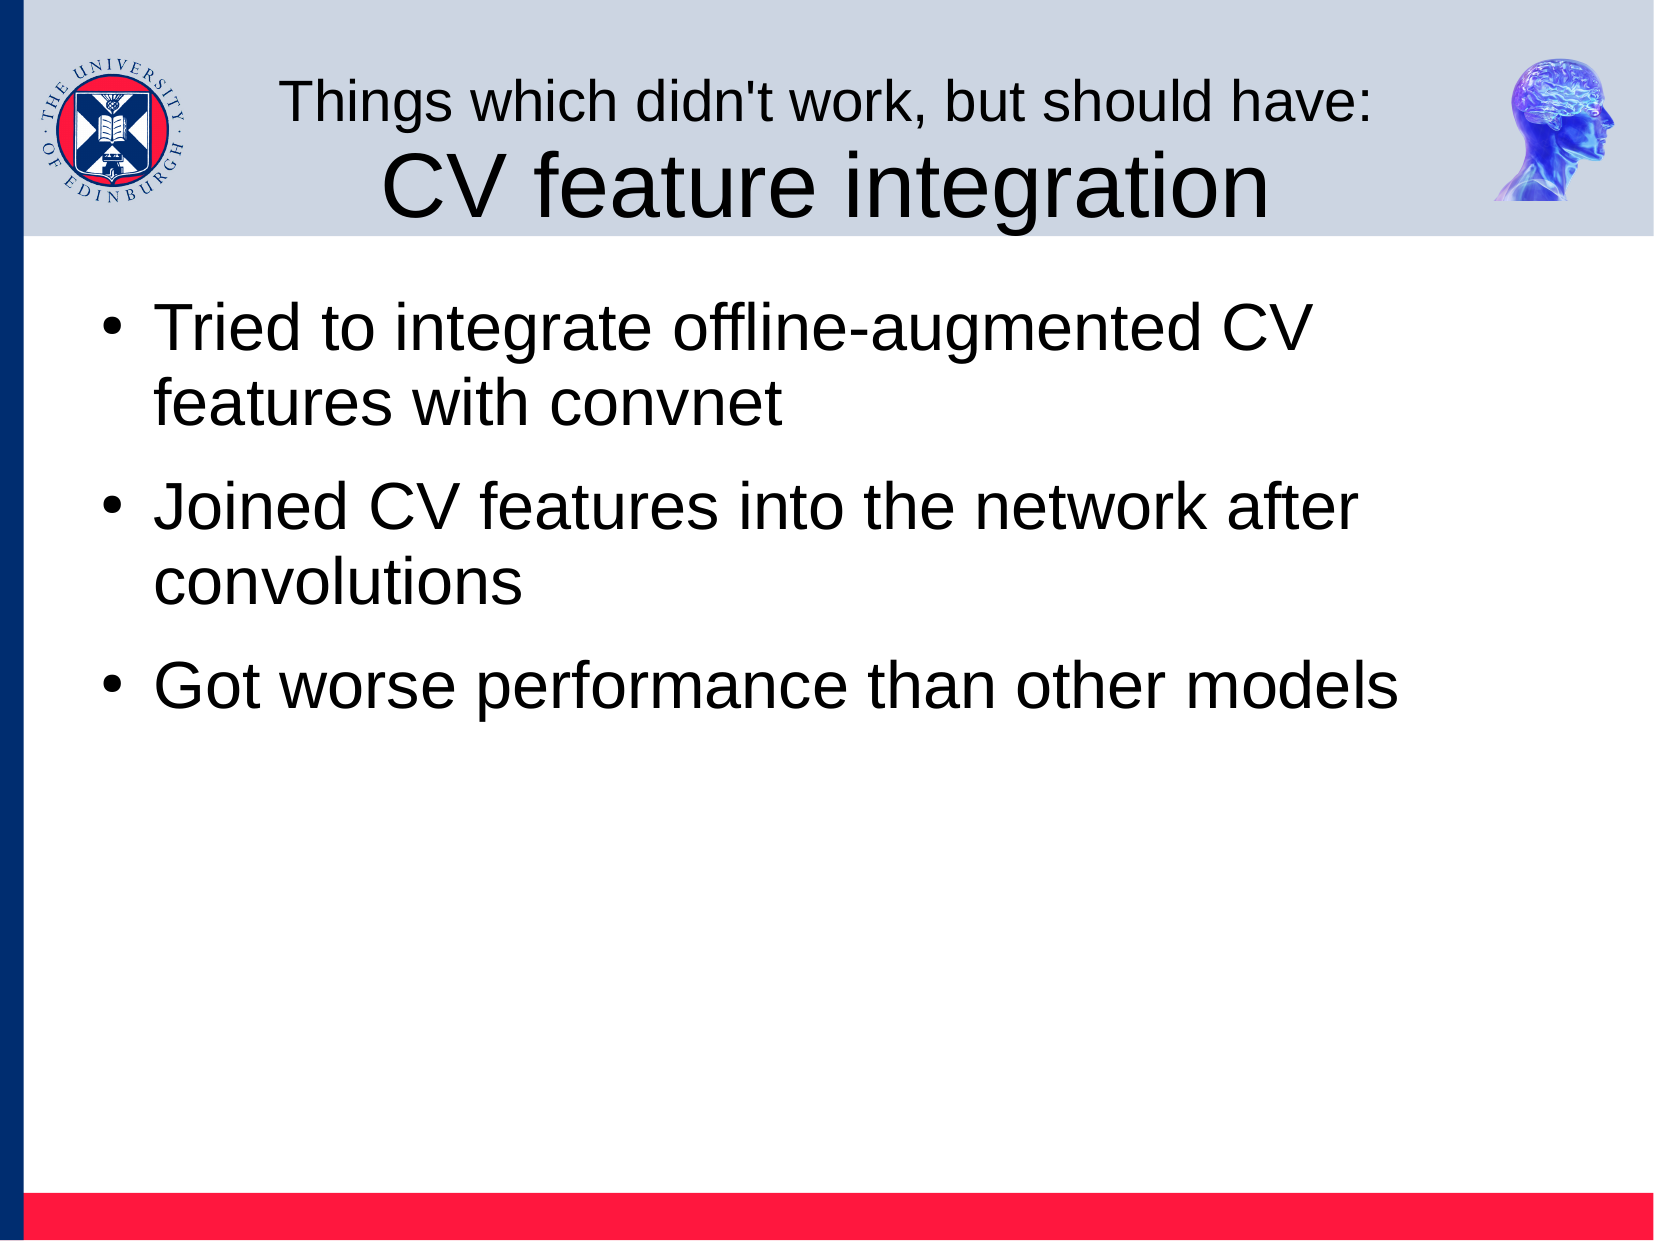

# Things which didn't work, but should have: CV feature integration
Tried to integrate offline-augmented CV features with convnet
Joined CV features into the network after convolutions
Got worse performance than other models